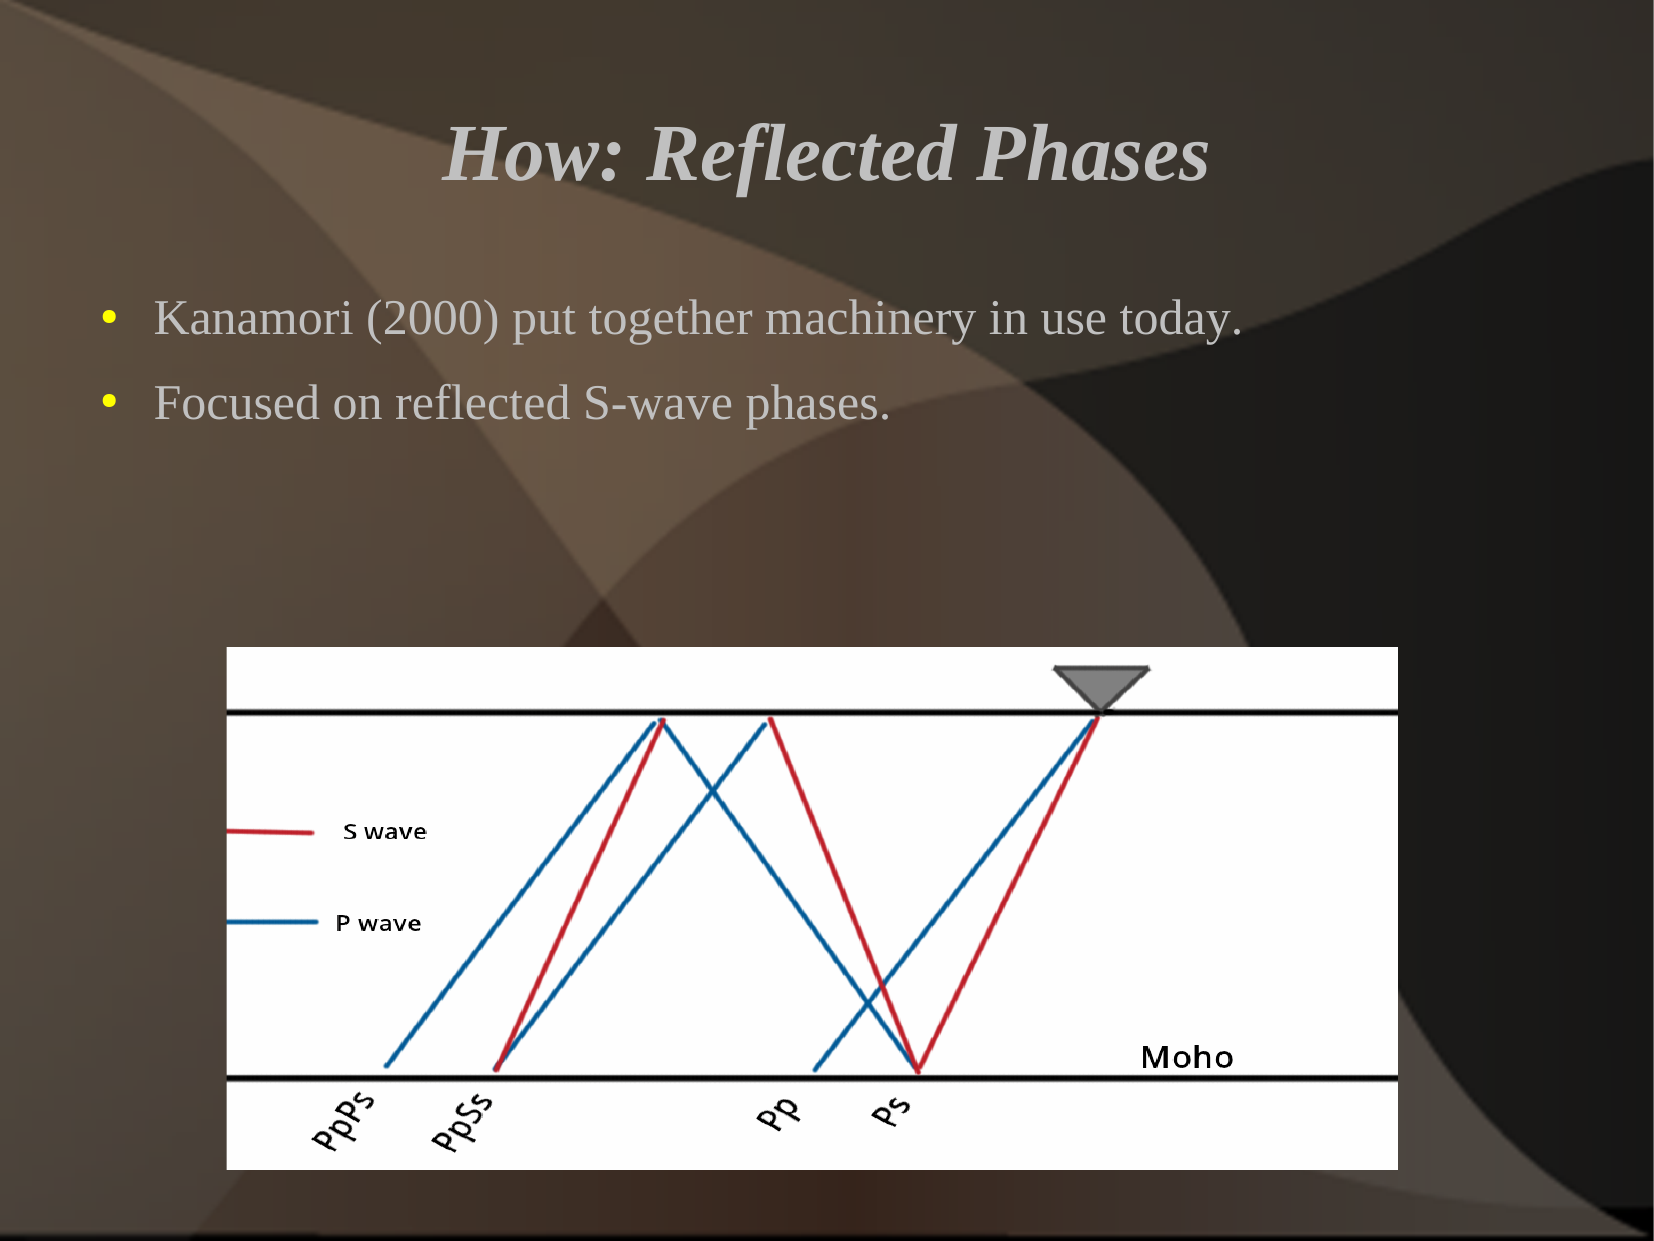

# How: Reflected Phases
Kanamori (2000) put together machinery in use today.
Focused on reflected S-wave phases.